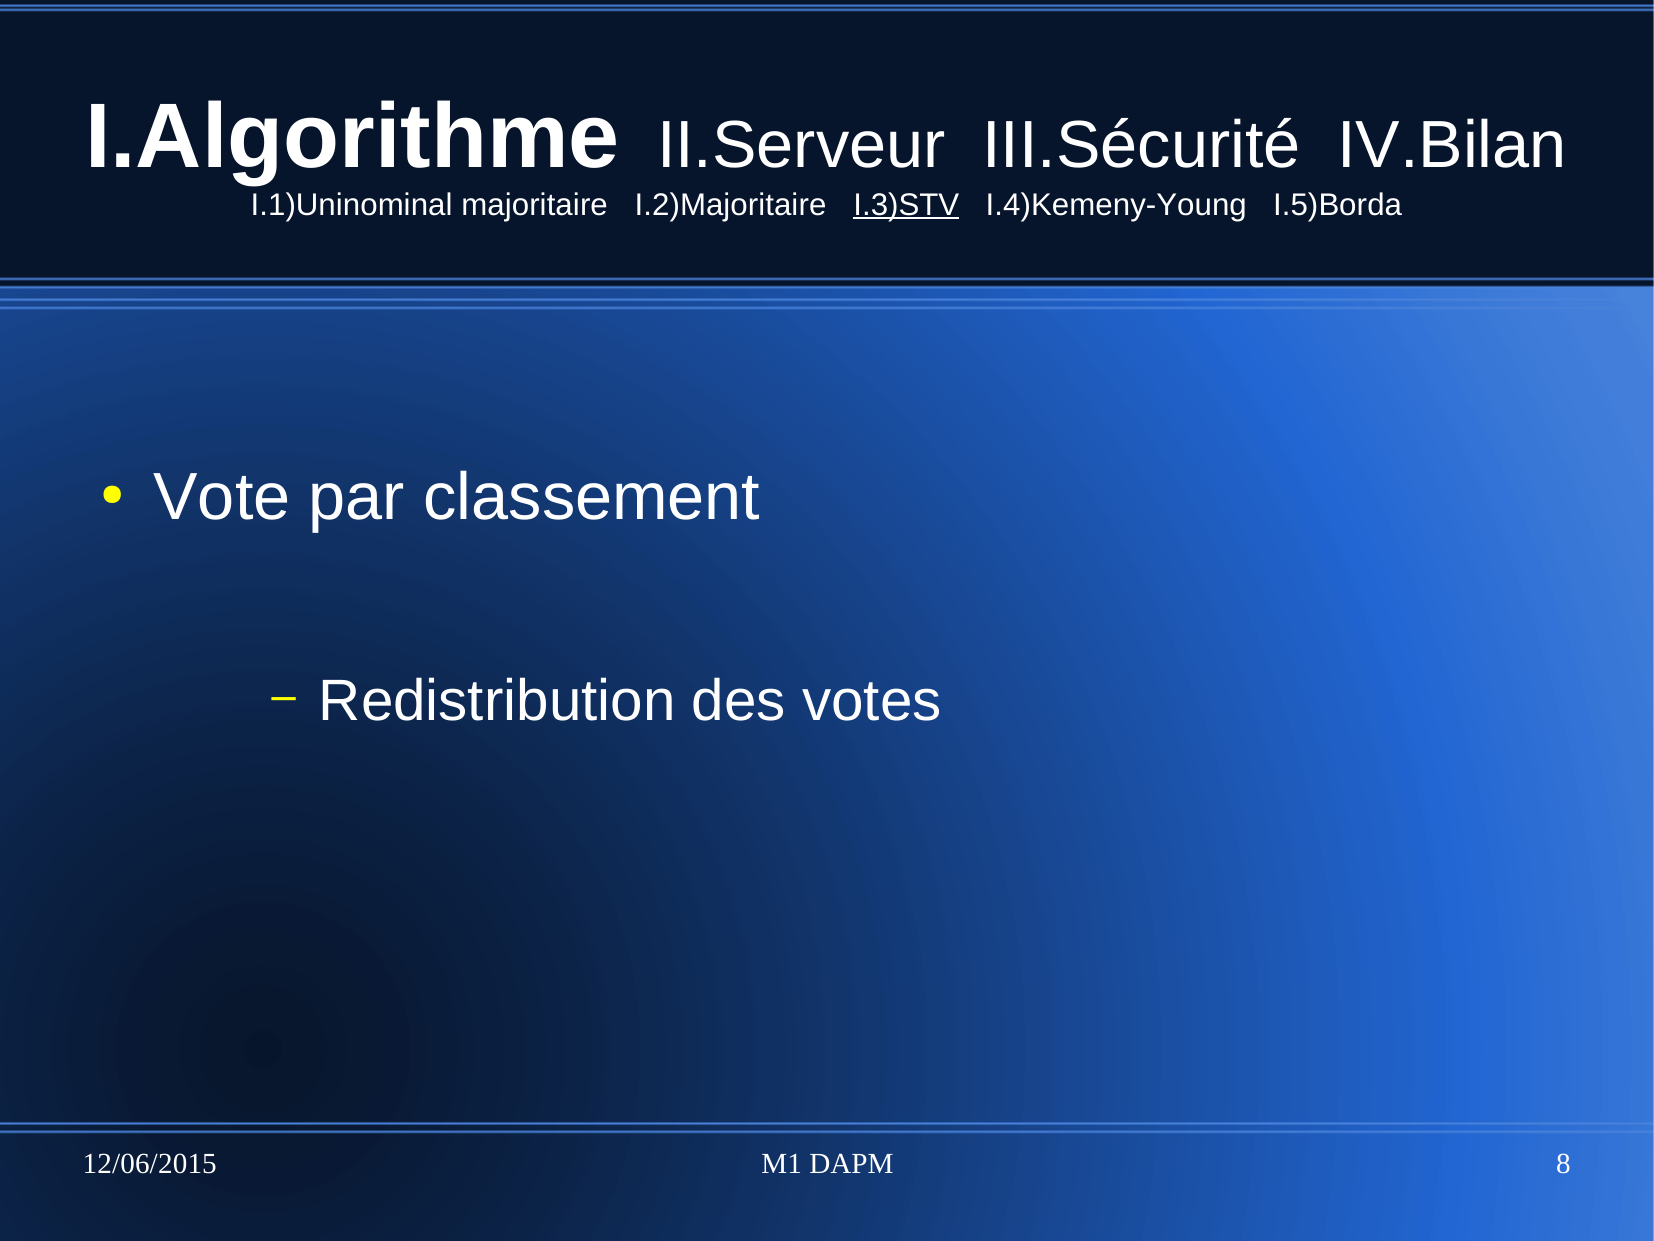

# I.Algorithme II.Serveur III.Sécurité IV.Bilan I.1)Uninominal majoritaire I.2)Majoritaire I.3)STV I.4)Kemeny-Young I.5)Borda
Vote par classement
Redistribution des votes
12/06/2015
M1 DAPM
8